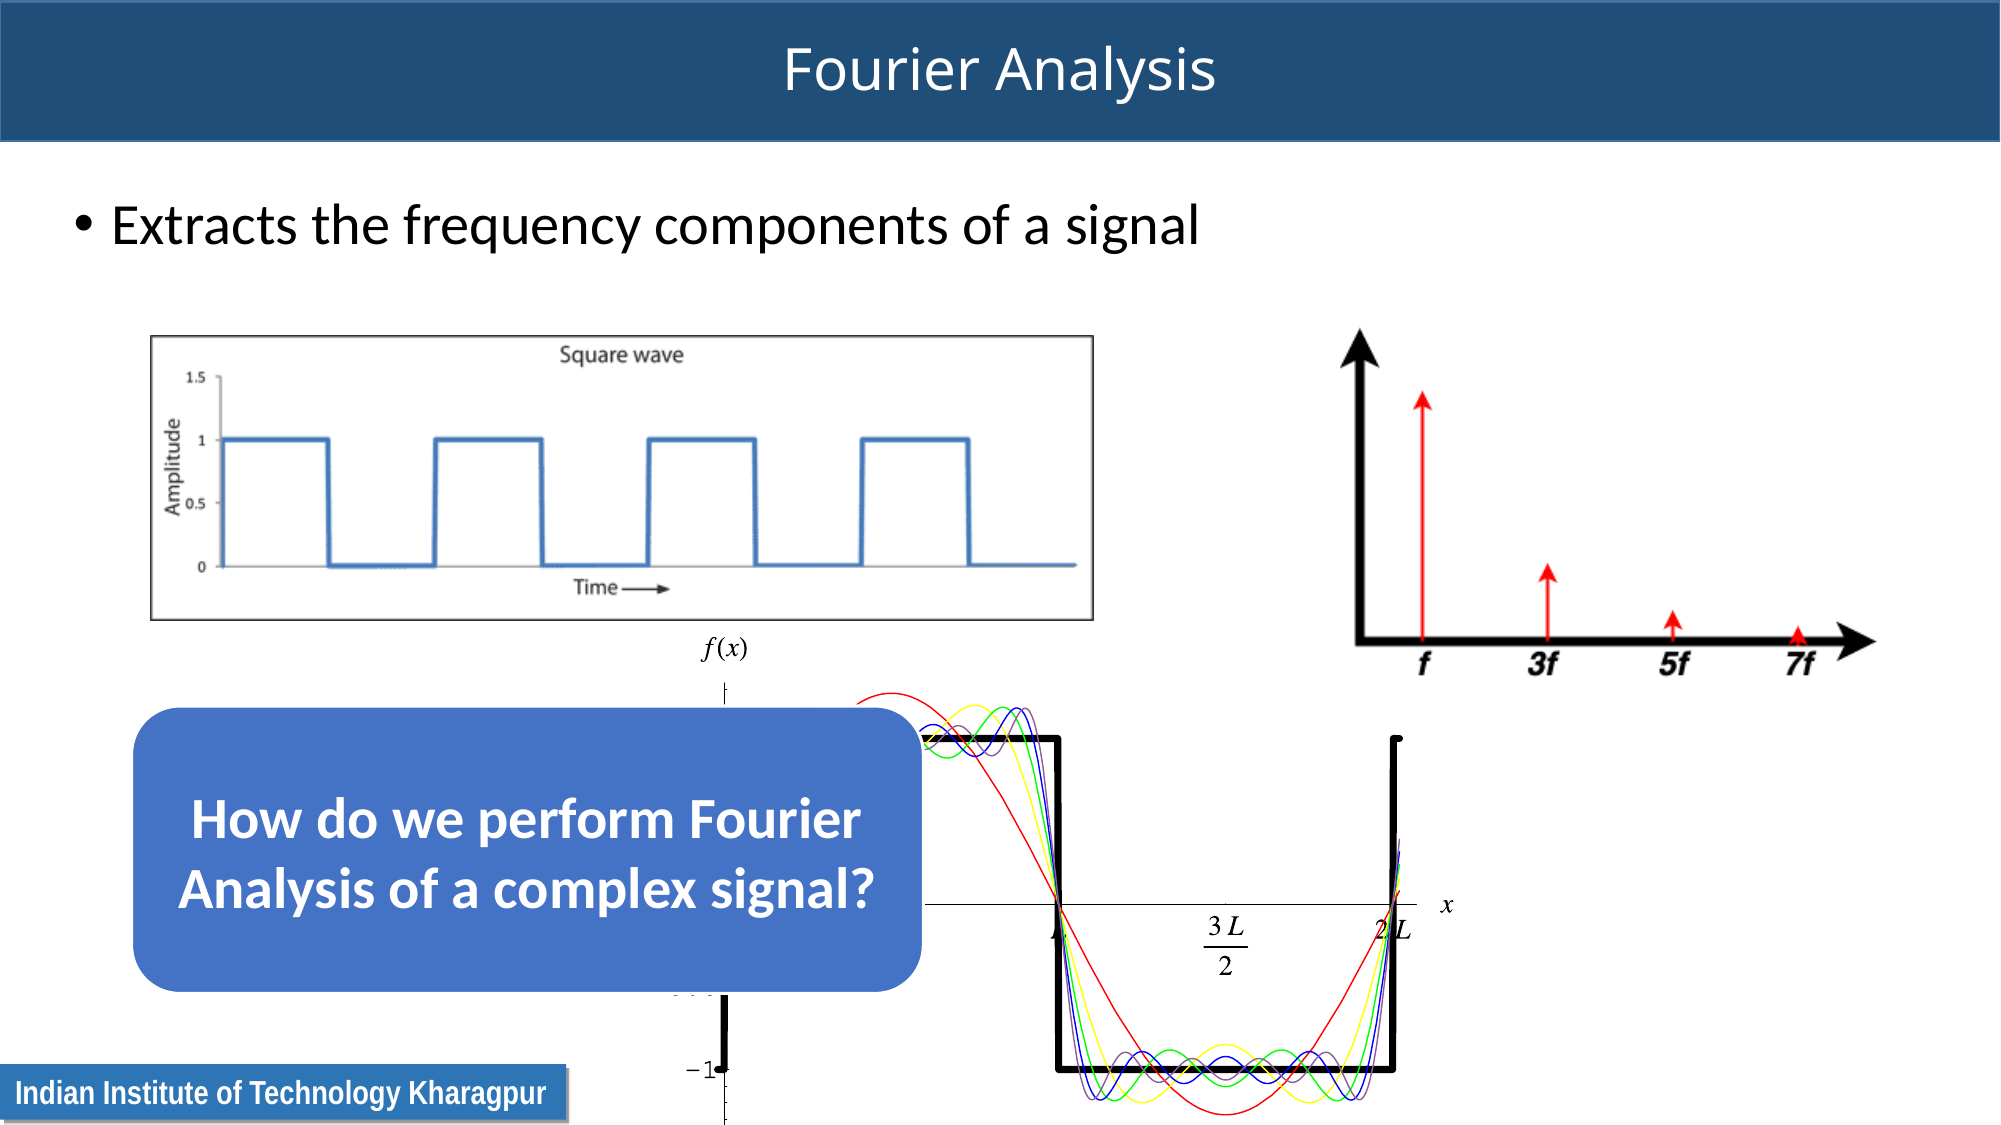

Fourier Analysis
# Extracts the frequency components of a signal
How do we perform Fourier Analysis of a complex signal?